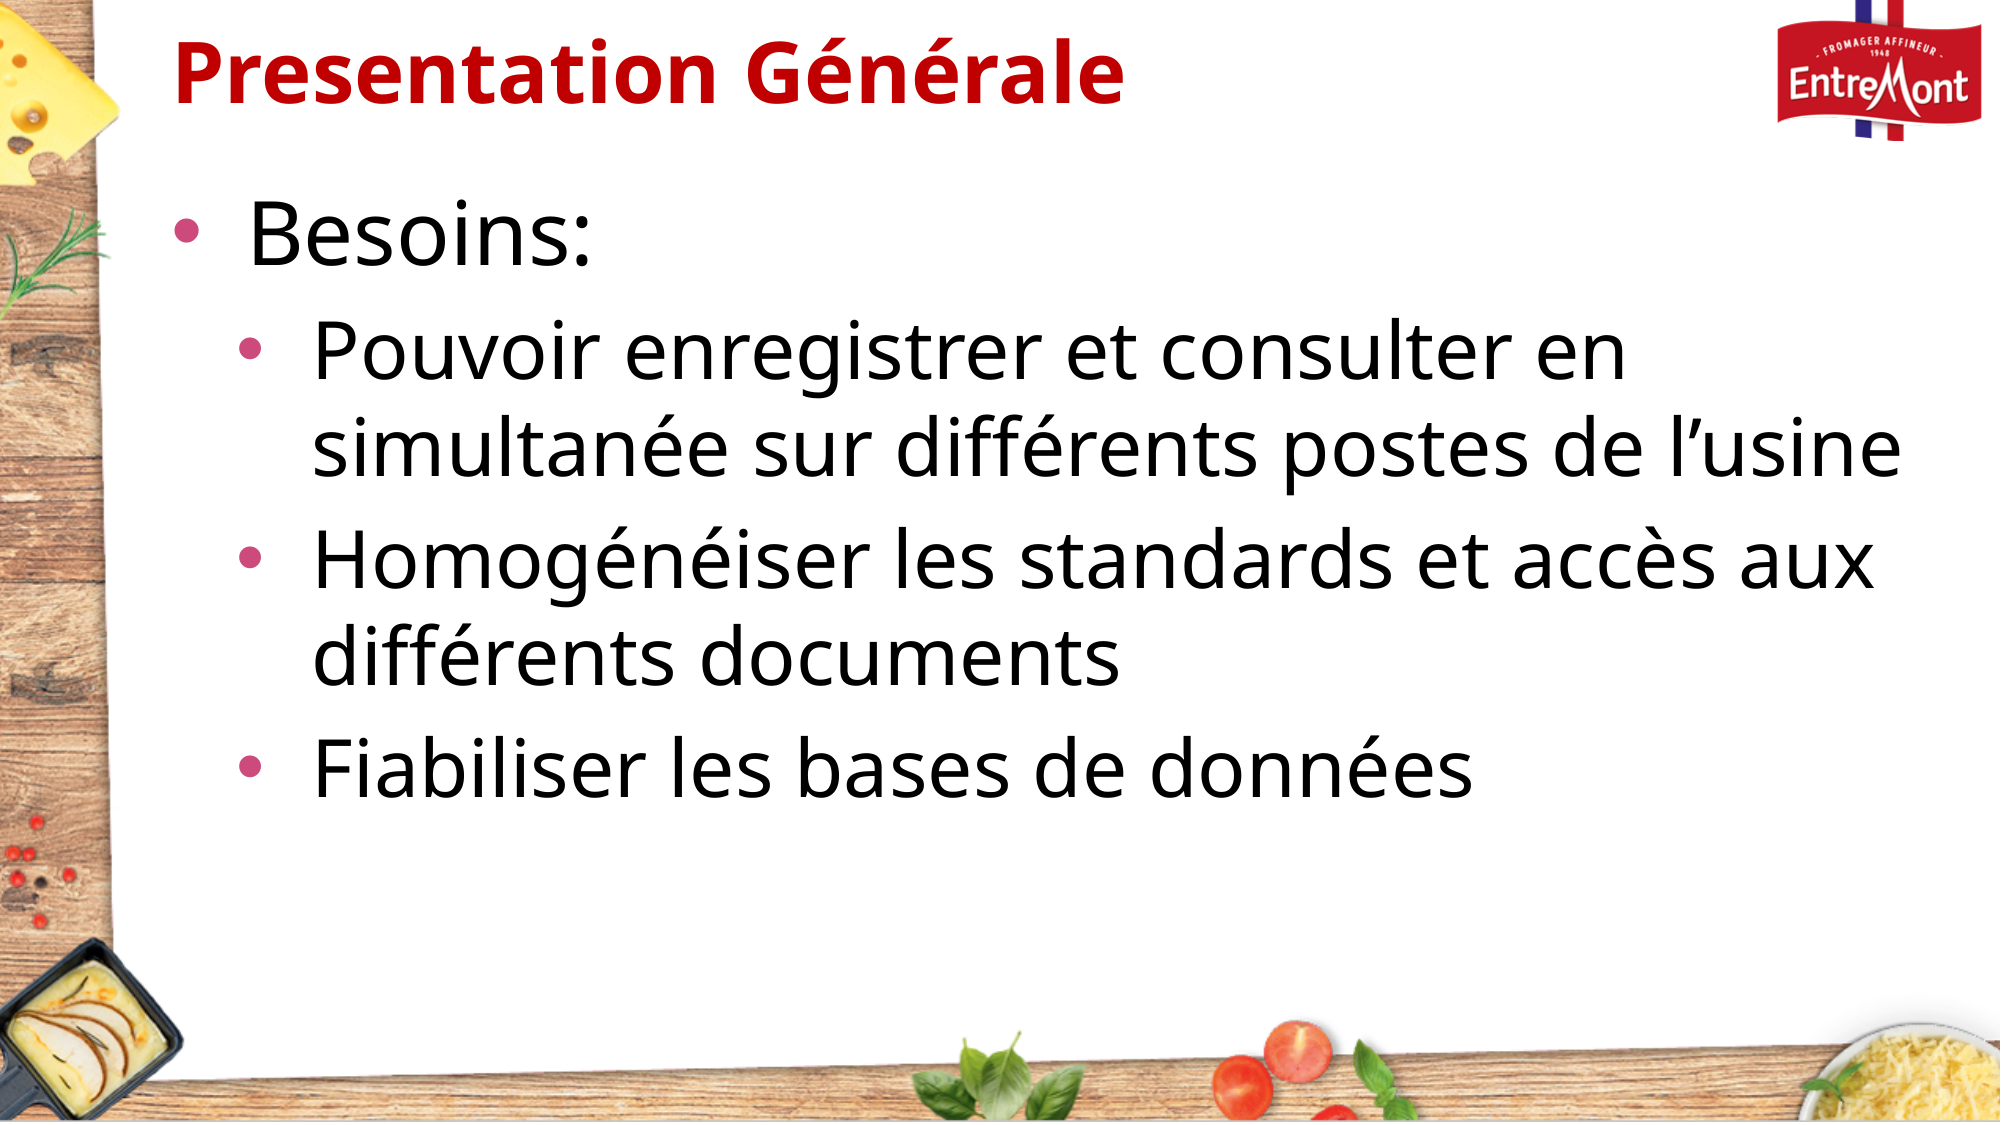

# Presentation Générale
Besoins:
Pouvoir enregistrer et consulter en simultanée sur différents postes de l’usine
Homogénéiser les standards et accès aux différents documents
Fiabiliser les bases de données